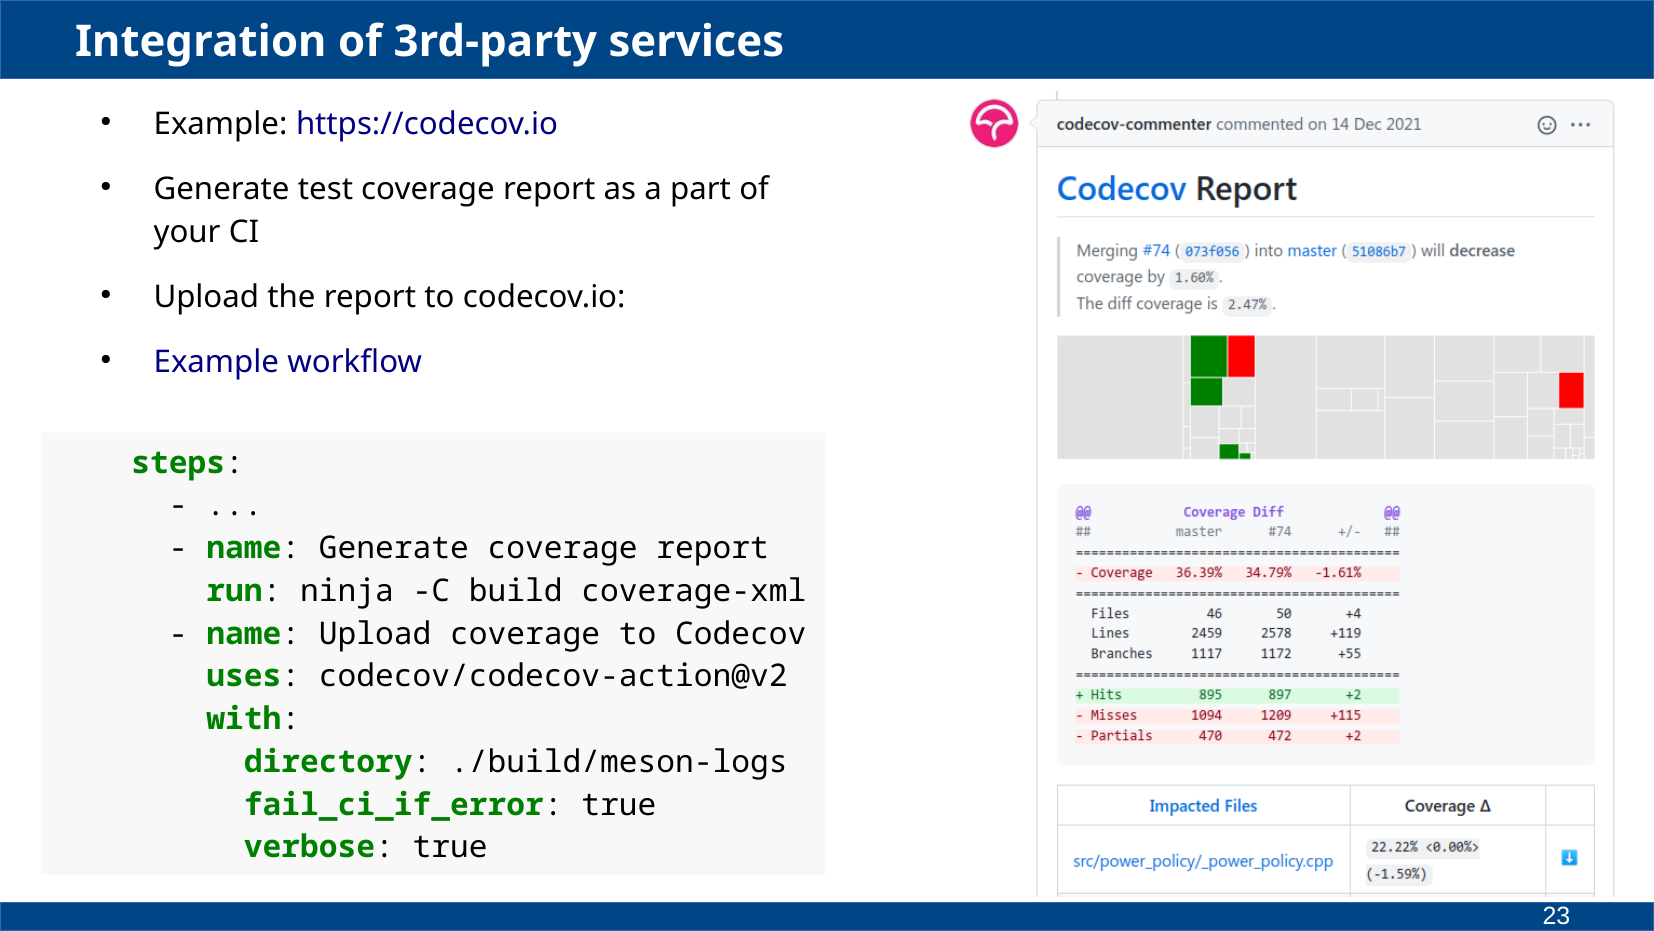

# Integration of 3rd-party services
Example: https://codecov.io
Generate test coverage report as a part of your CI
Upload the report to codecov.io:
Example workflow
 steps:
 - ...
 - name: Generate coverage report
 run: ninja -C build coverage-xml
 - name: Upload coverage to Codecov
 uses: codecov/codecov-action@v2
 with:
 directory: ./build/meson-logs
 fail_ci_if_error: true
 verbose: true
23